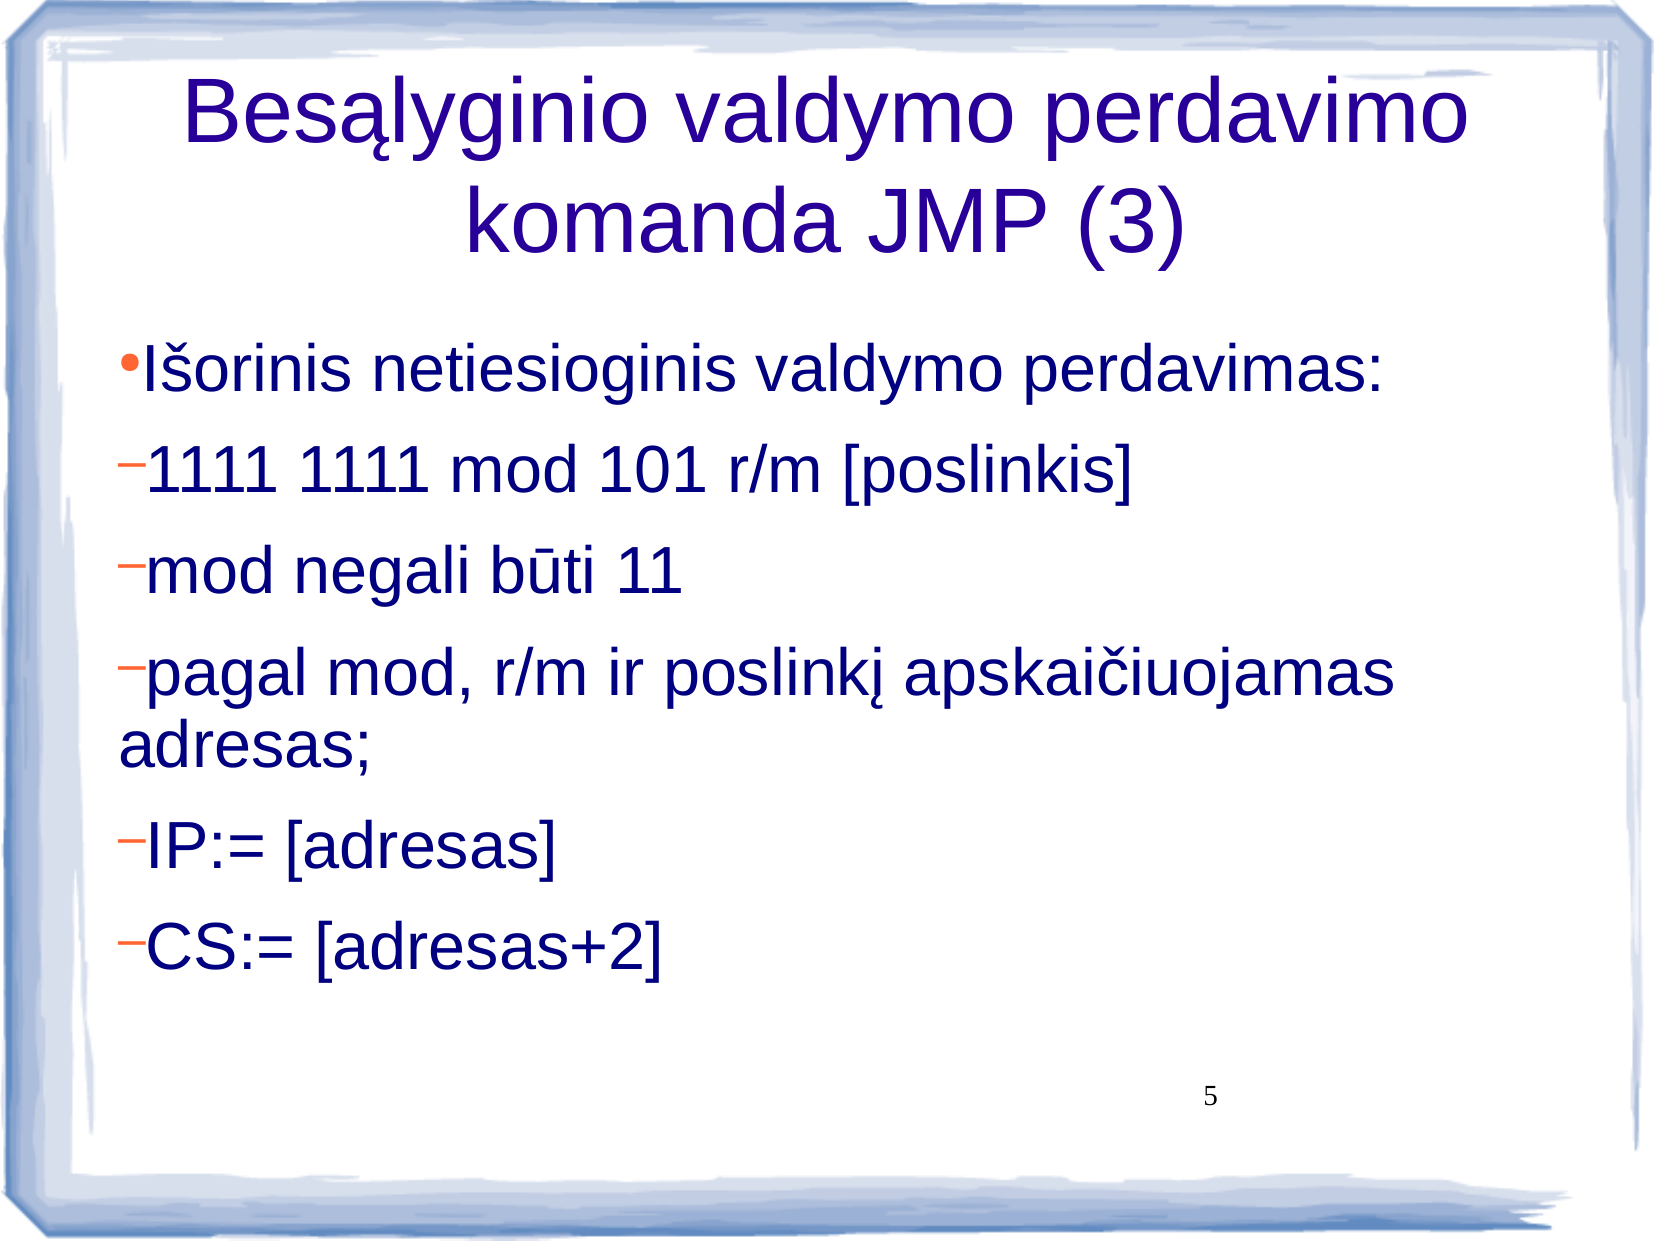

# Besąlyginio valdymo perdavimo komanda JMP (3)
Išorinis netiesioginis valdymo perdavimas:
1111 1111 mod 101 r/m [poslinkis]
mod negali būti 11
pagal mod, r/m ir poslinkį apskaičiuojamas adresas;
IP:= [adresas]
CS:= [adresas+2]
4